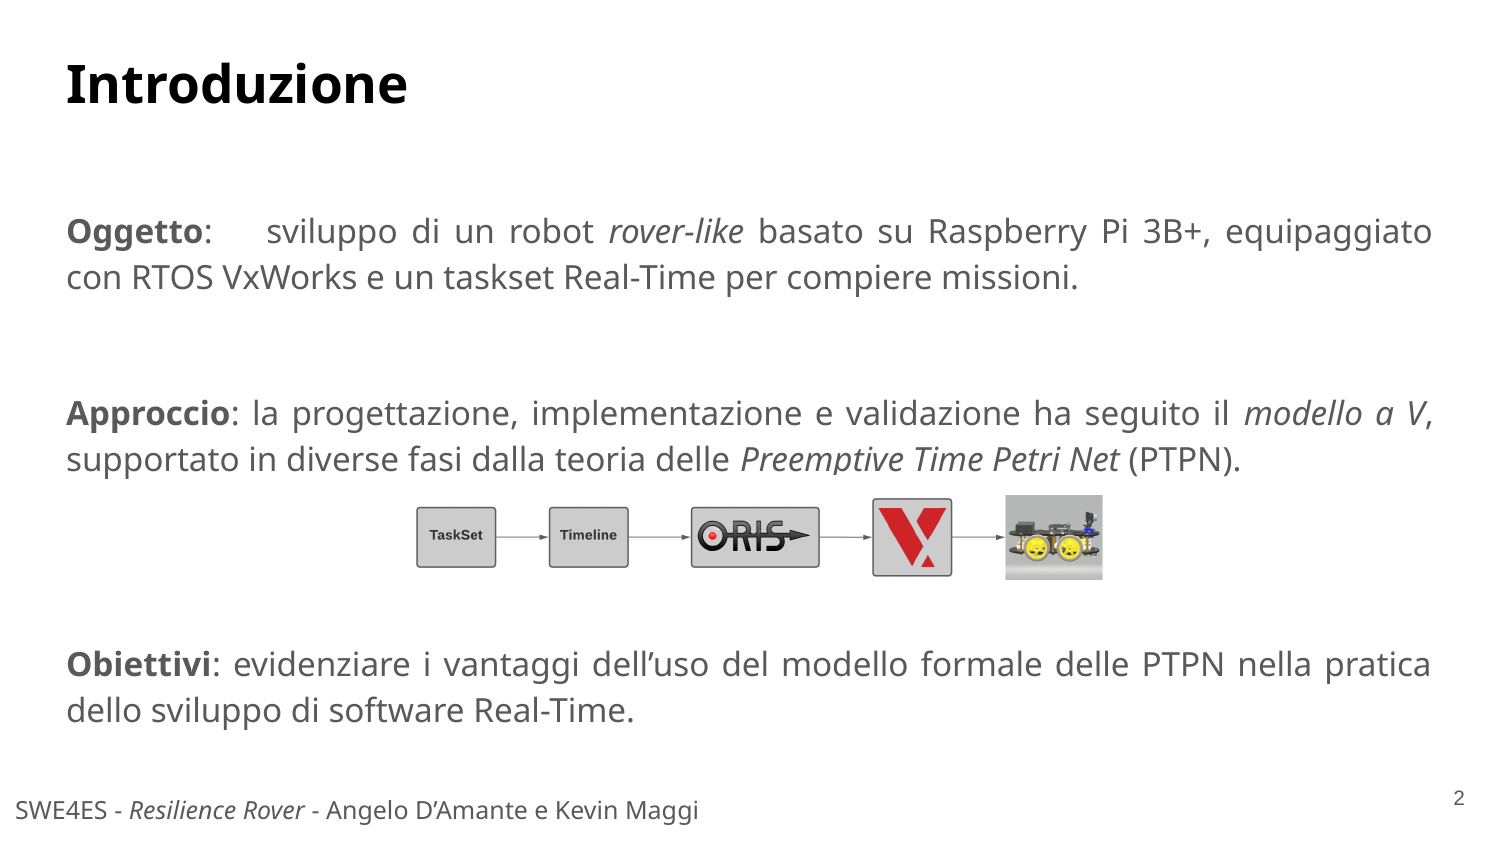

# Introduzione
Oggetto:	sviluppo di un robot rover-like basato su Raspberry Pi 3B+, equipaggiato con RTOS VxWorks e un taskset Real-Time per compiere missioni.
Approccio: la progettazione, implementazione e validazione ha seguito il modello a V, supportato in diverse fasi dalla teoria delle Preemptive Time Petri Net (PTPN).
Obiettivi: evidenziare i vantaggi dell’uso del modello formale delle PTPN nella pratica dello sviluppo di software Real-Time.